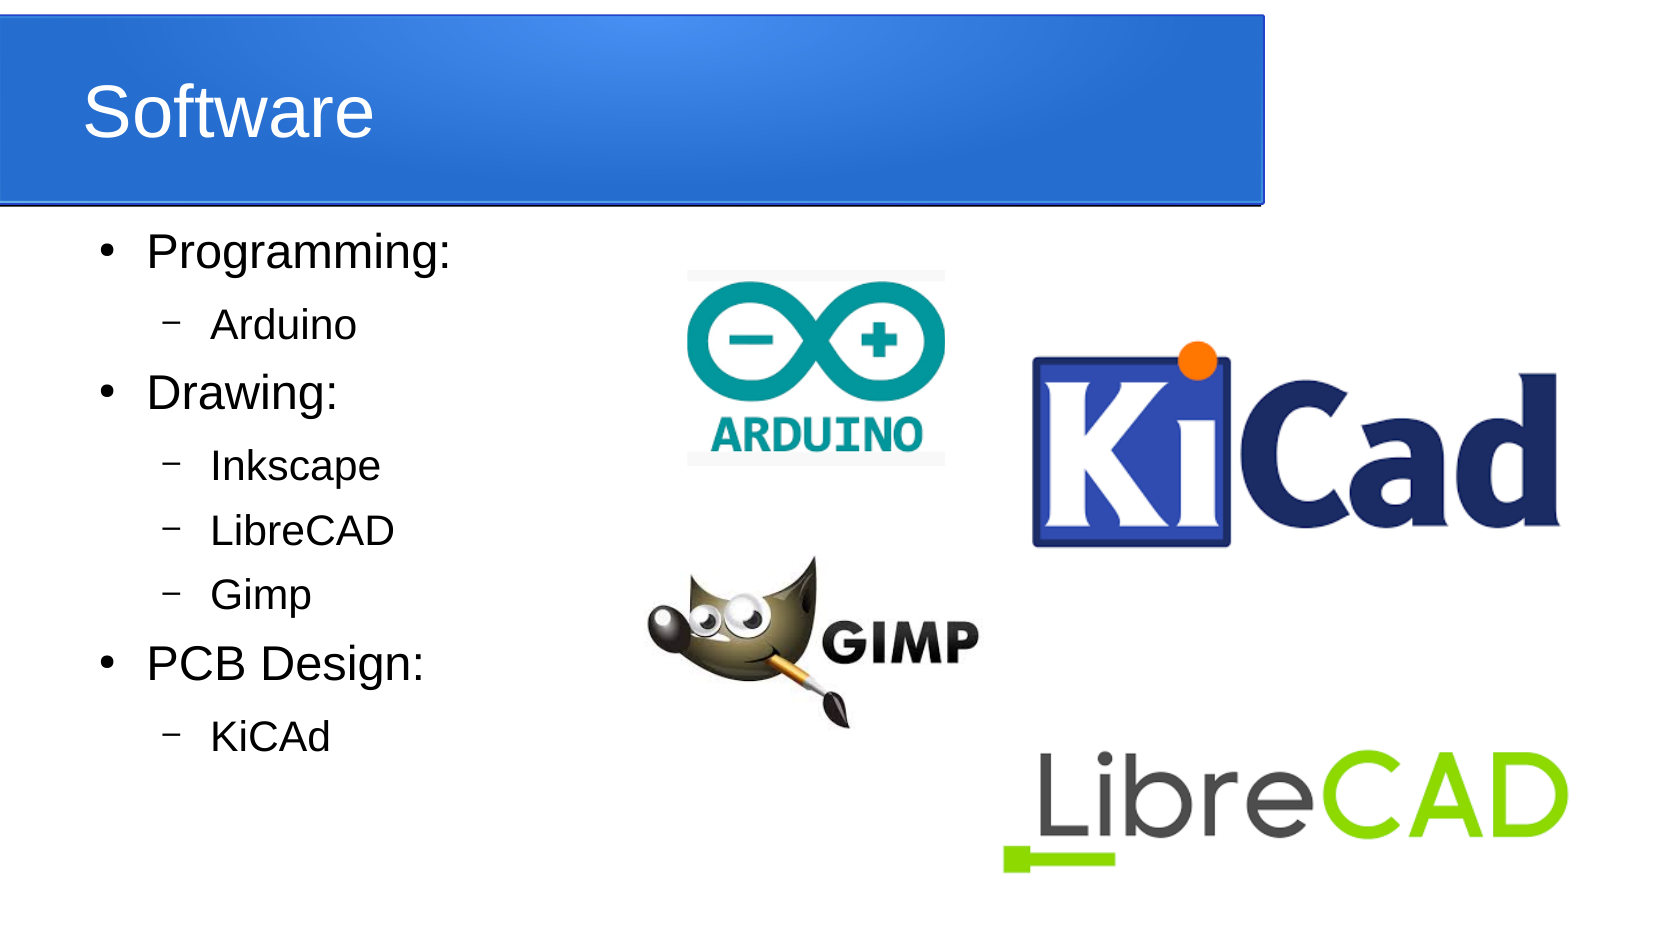

# Software
Programming:
Arduino
Drawing:
Inkscape
LibreCAD
Gimp
PCB Design:
KiCAd